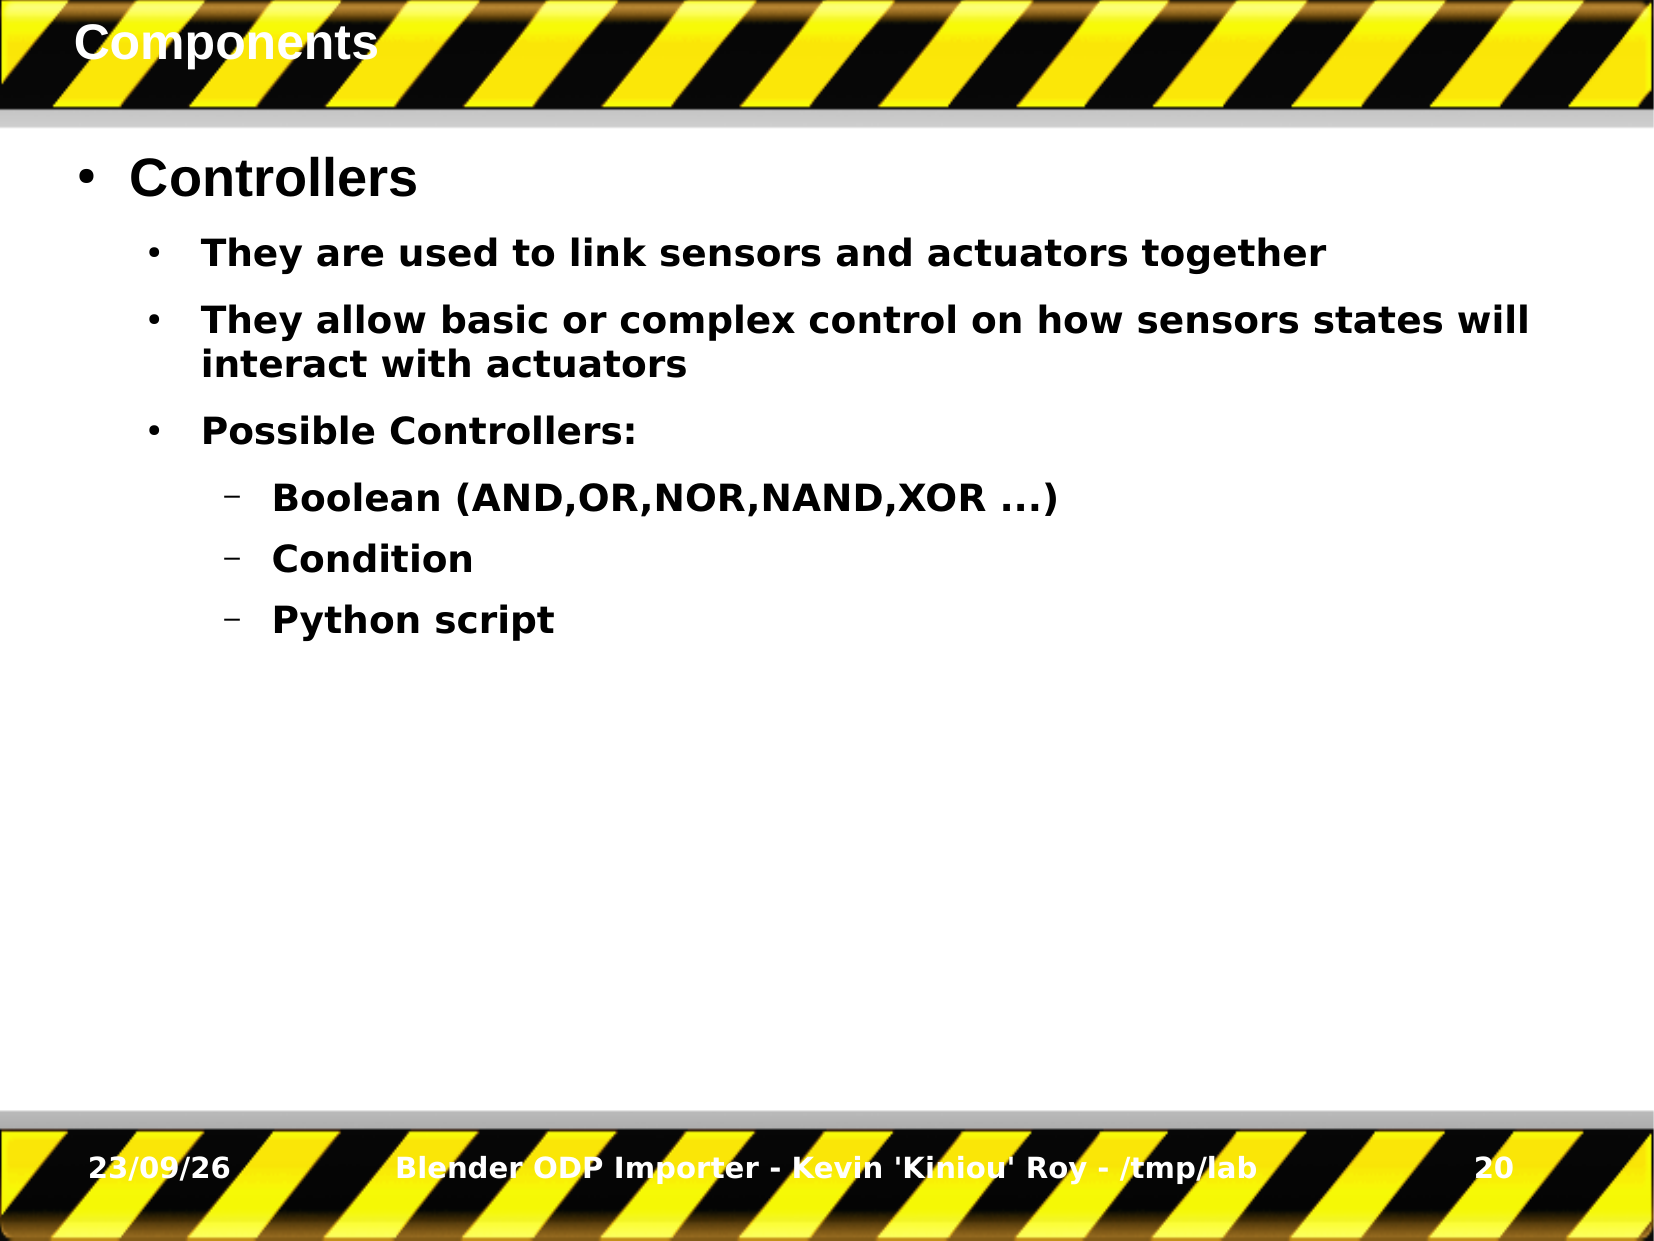

# Components
Controllers
They are used to link sensors and actuators together
They allow basic or complex control on how sensors states will interact with actuators
Possible Controllers:
Boolean (AND,OR,NOR,NAND,XOR ...)
Condition
Python script
Blender ODP Importer - Kevin 'Kiniou' Roy - /tmp/lab
20